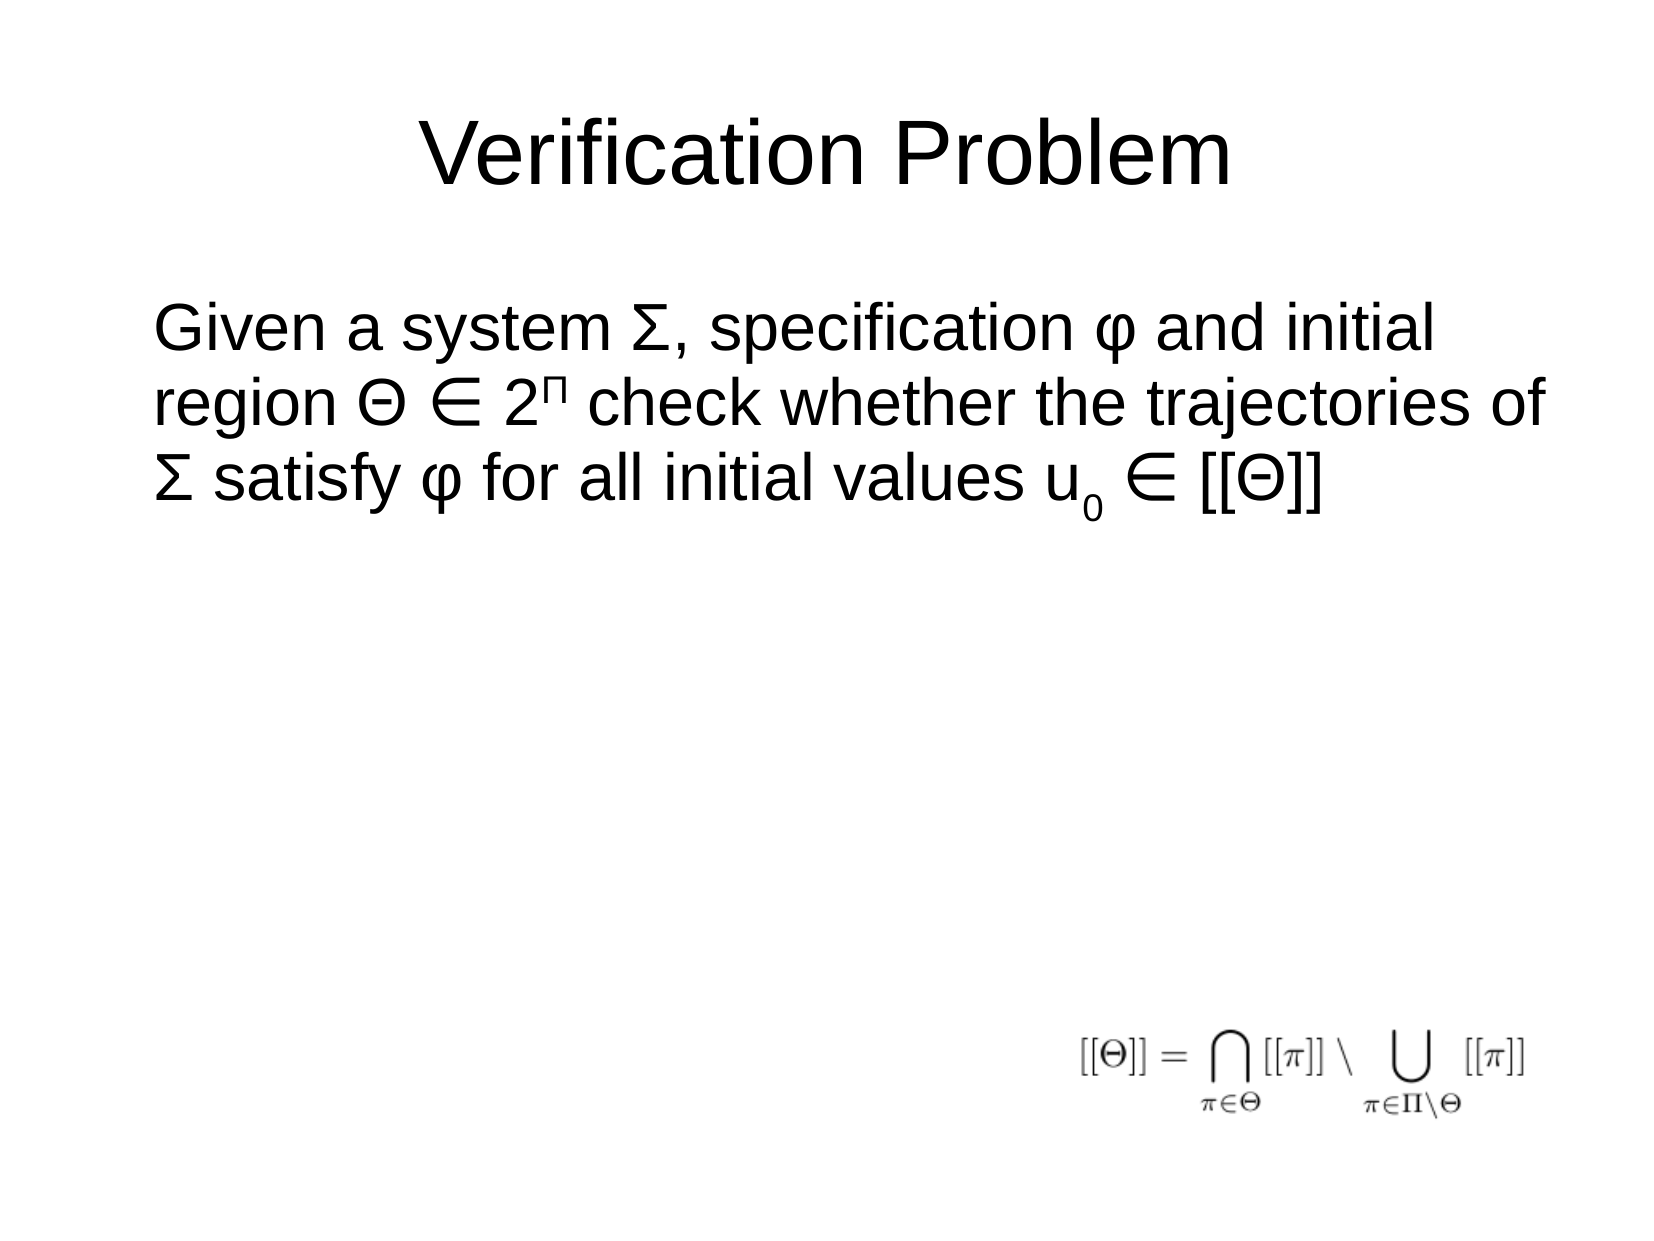

# Verification Problem
Given a system Σ, specification φ and initial region Θ ∈ 2Π check whether the trajectories of Σ satisfy φ for all initial values u0 ∈ [[Θ]]